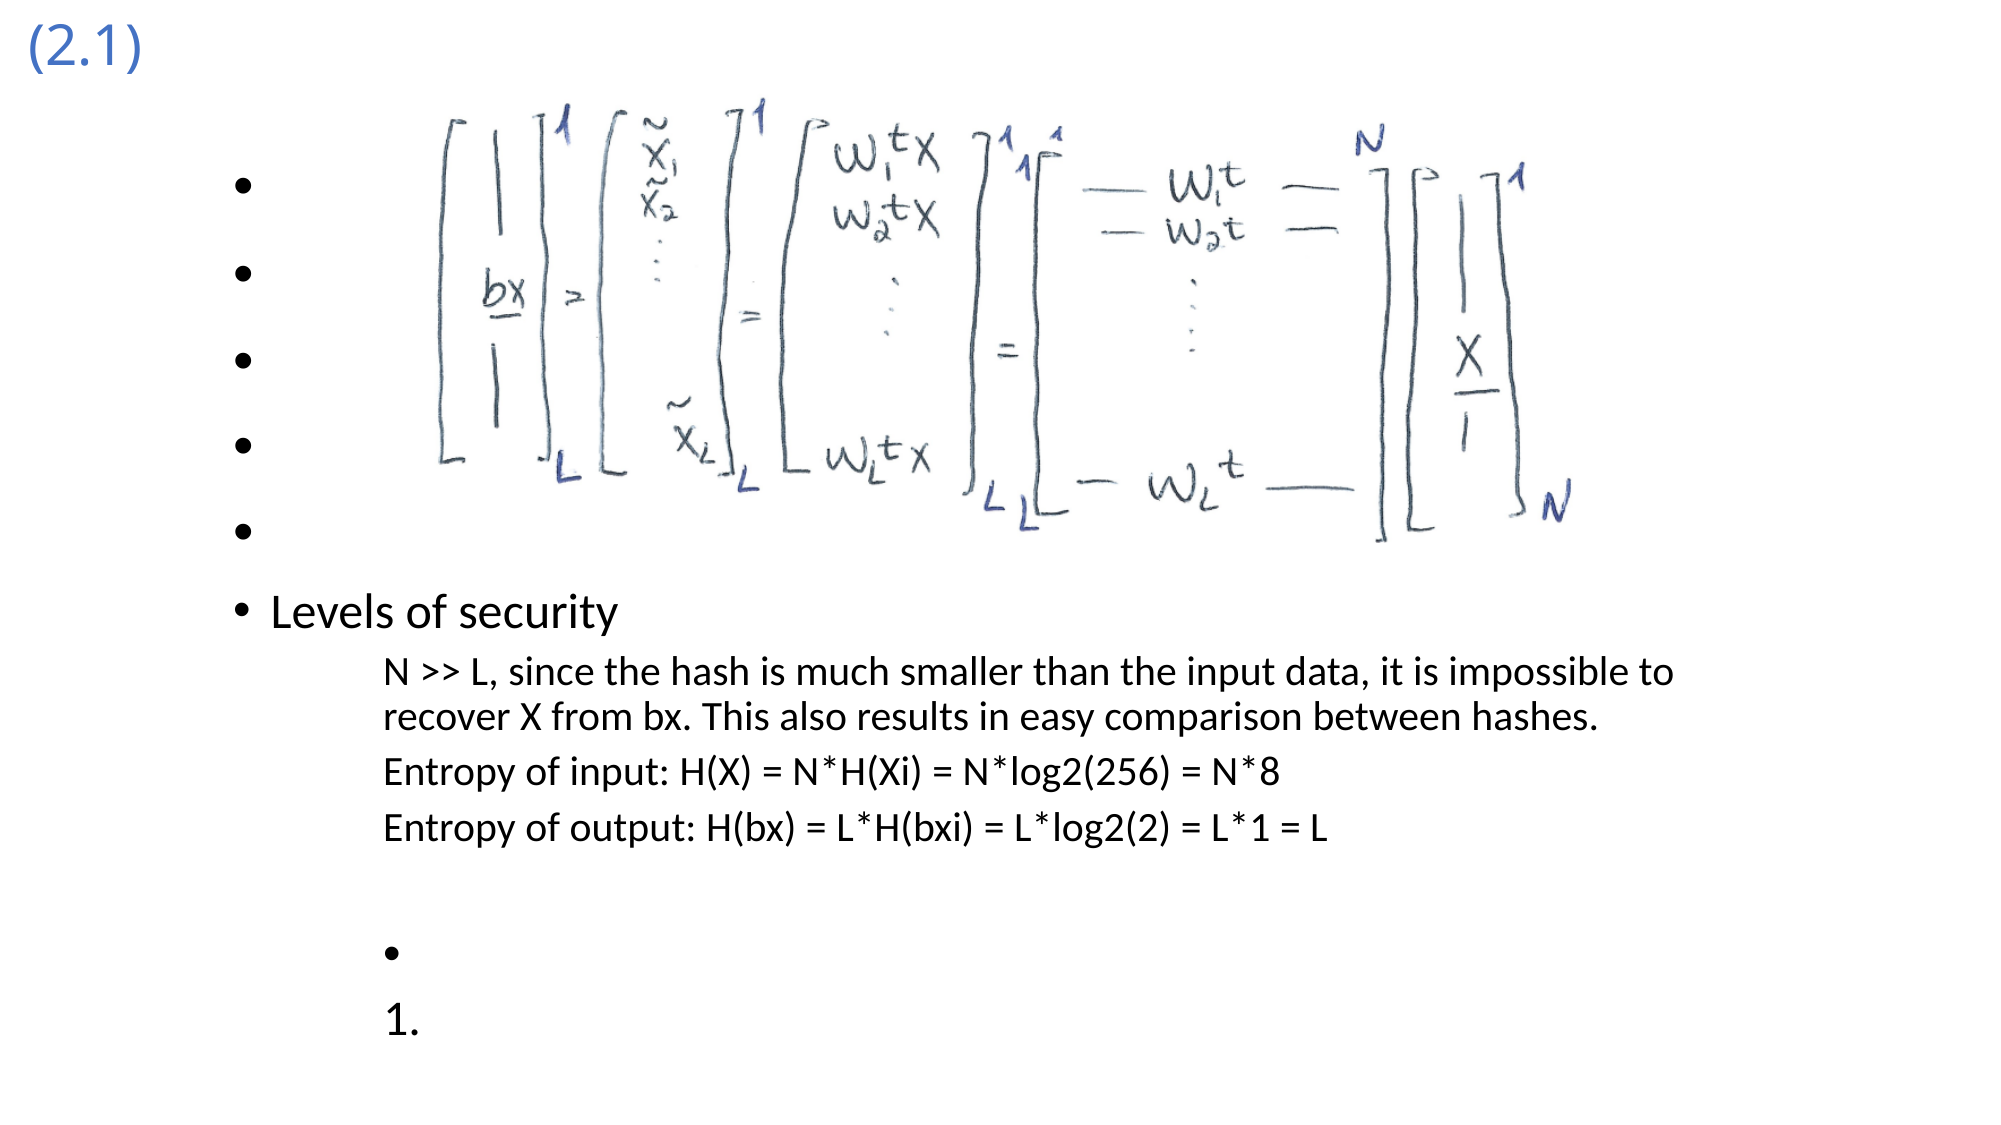

# (2.1)
Levels of security
N >> L, since the hash is much smaller than the input data, it is impossible to recover X from bx. This also results in easy comparison between hashes.
Entropy of input: H(X) = N*H(Xi) = N*log2(256) = N*8
Entropy of output: H(bx) = L*H(bxi) = L*log2(2) = L*1 = L